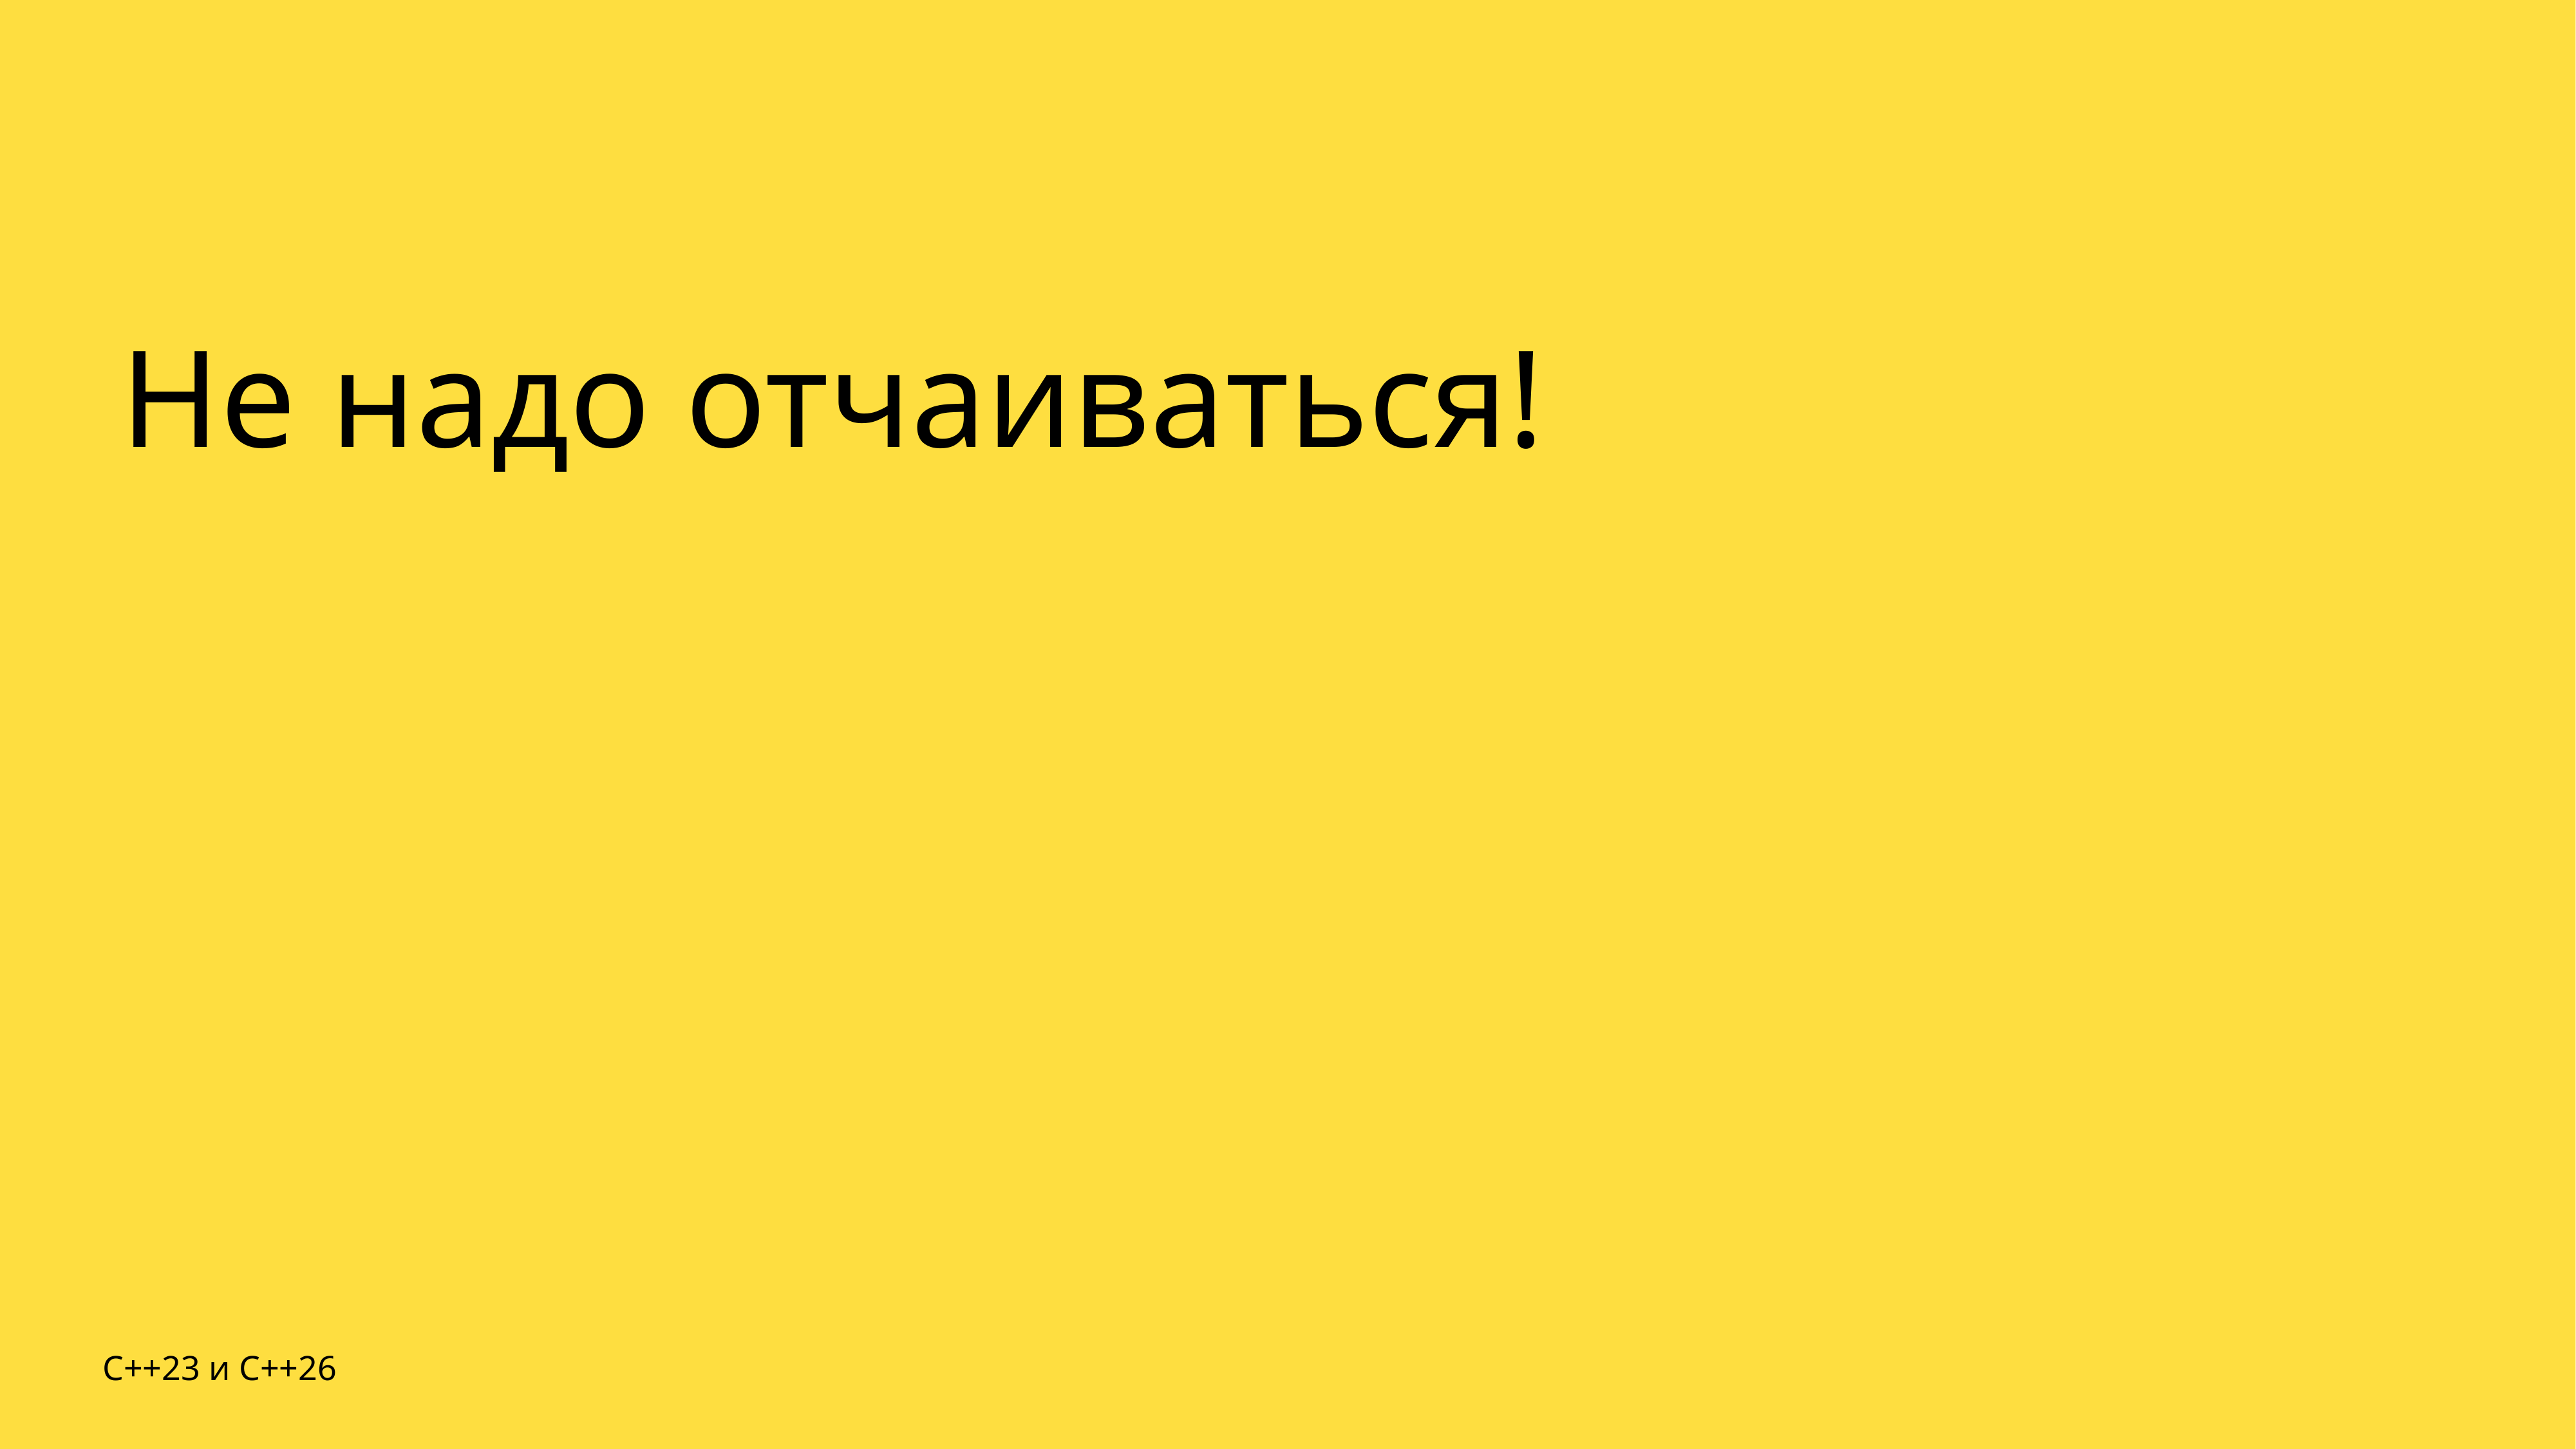

# Не надо отчаиваться!
C++23 и C++26